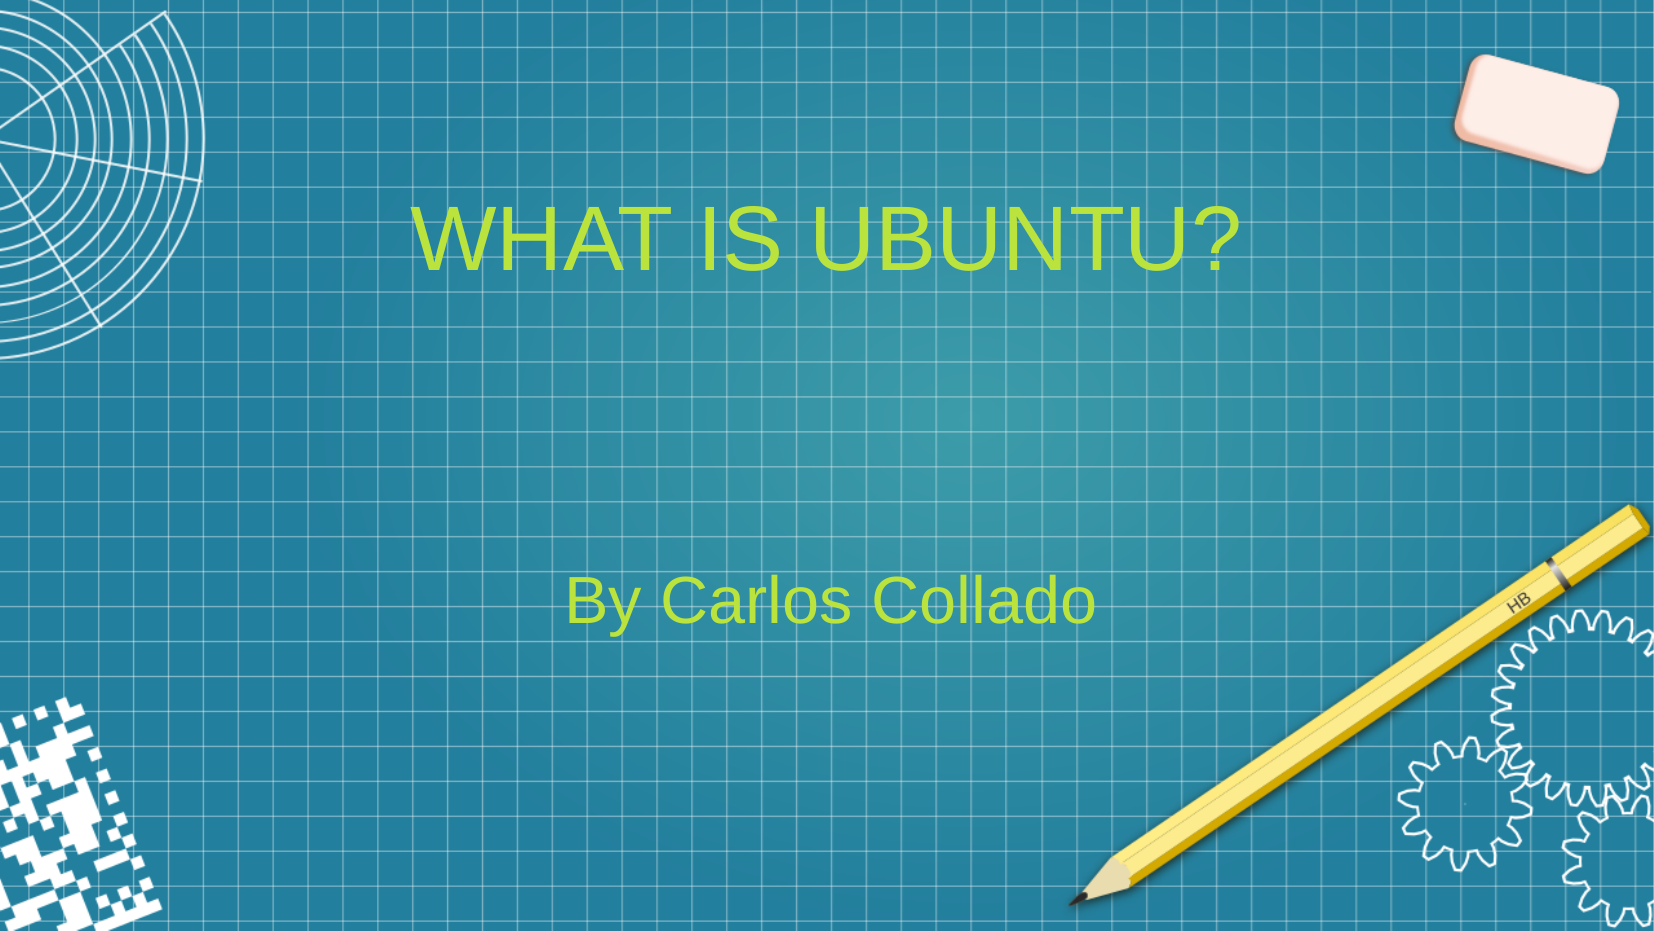

# WHAT IS UBUNTU?
By Carlos Collado